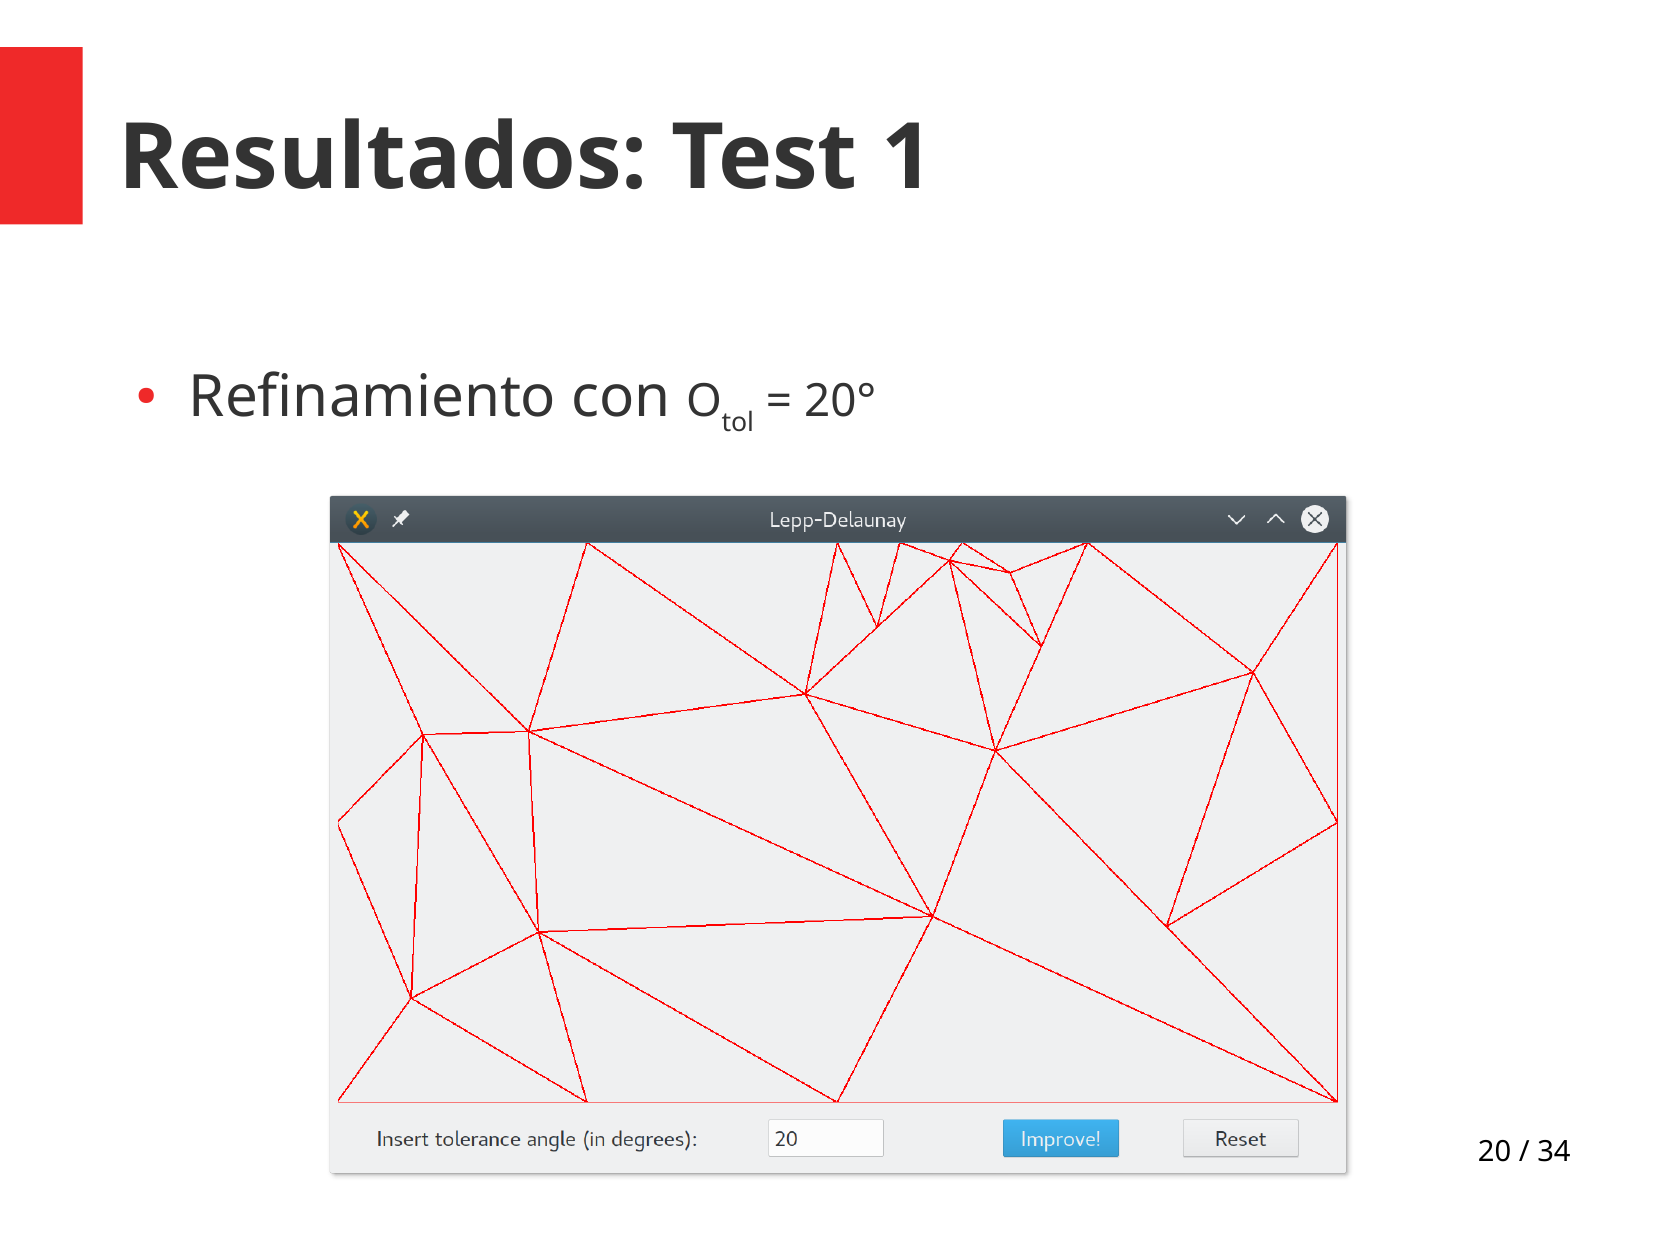

# Resultados: Test 1
Refinamiento con Otol = 20°
20